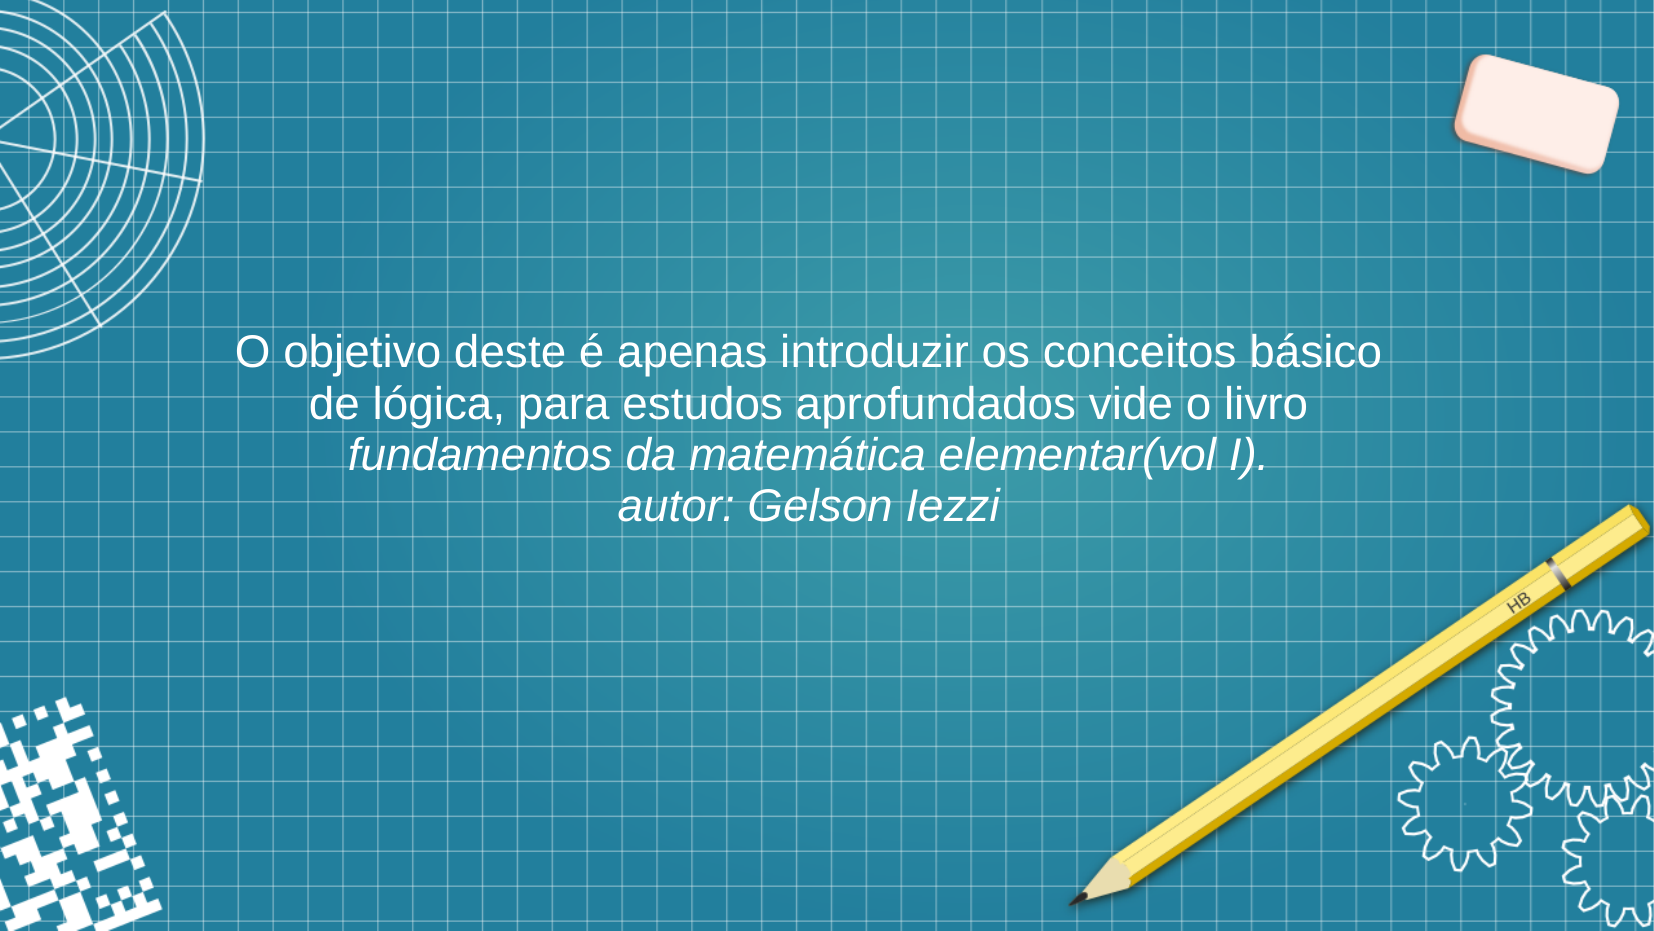

# O objetivo deste é apenas introduzir os conceitos básico de lógica, para estudos aprofundados vide o livro fundamentos da matemática elementar(vol I). autor: Gelson Iezzi